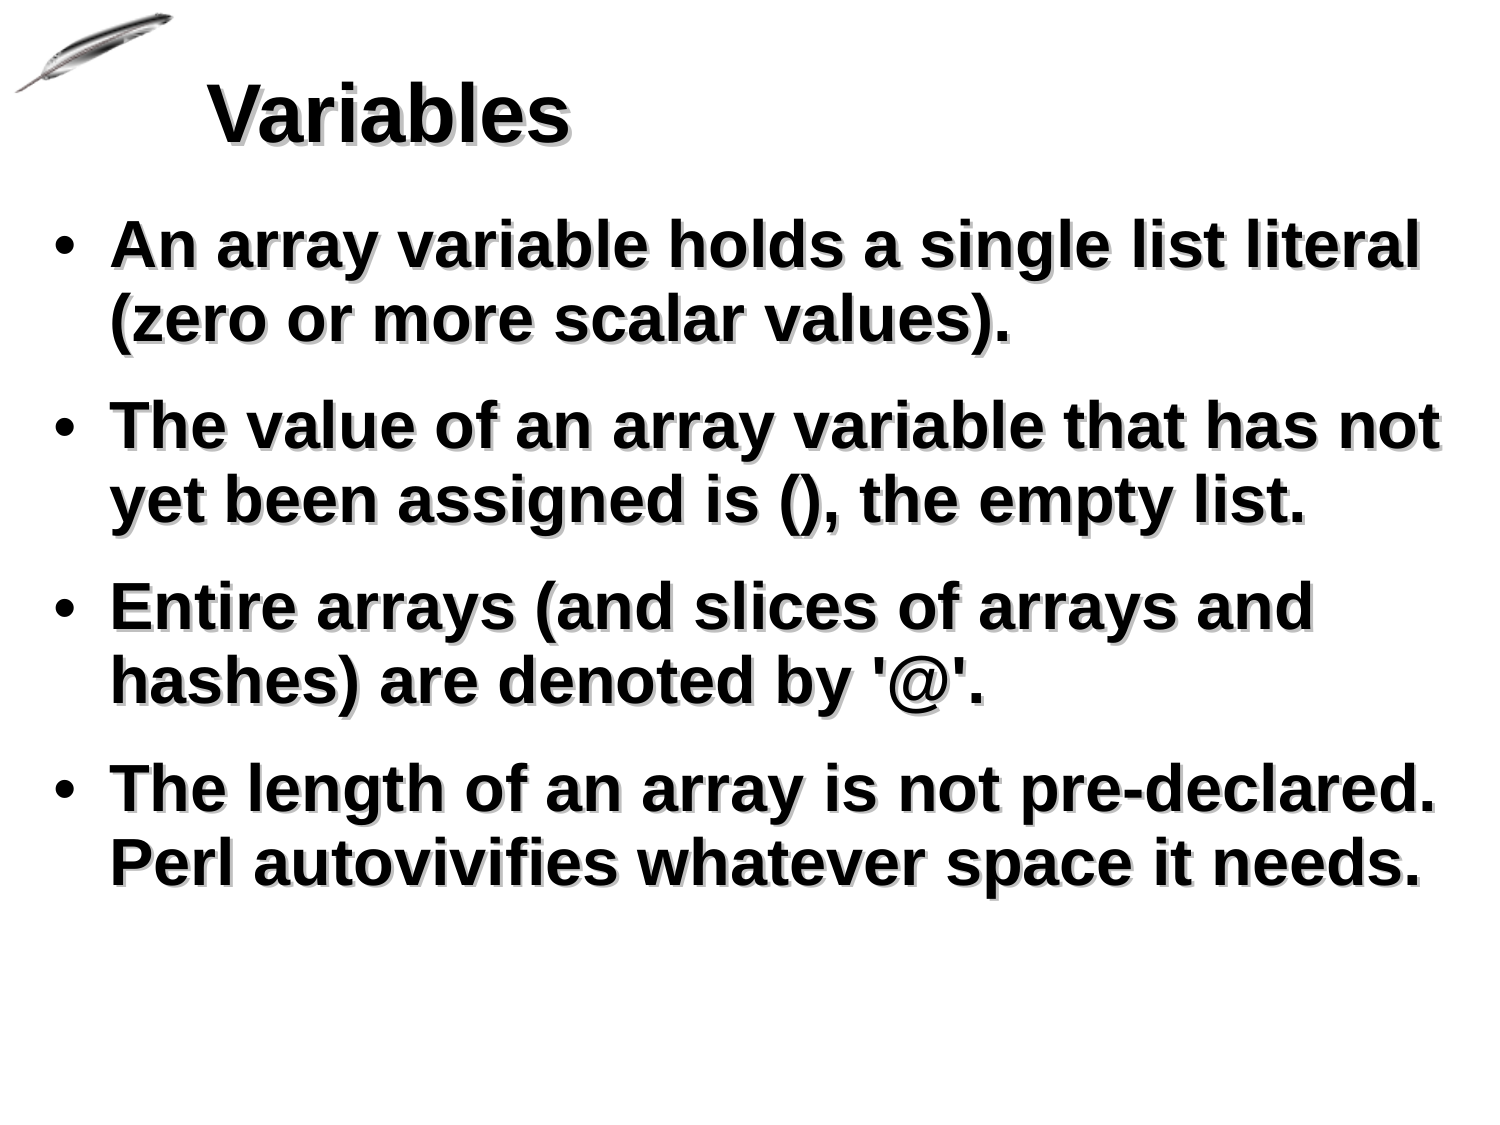

# Variables
An array variable holds a single list literal (zero or more scalar values).
The value of an array variable that has not yet been assigned is (), the empty list.
Entire arrays (and slices of arrays and hashes) are denoted by '@'.
The length of an array is not pre-declared. Perl autovivifies whatever space it needs.